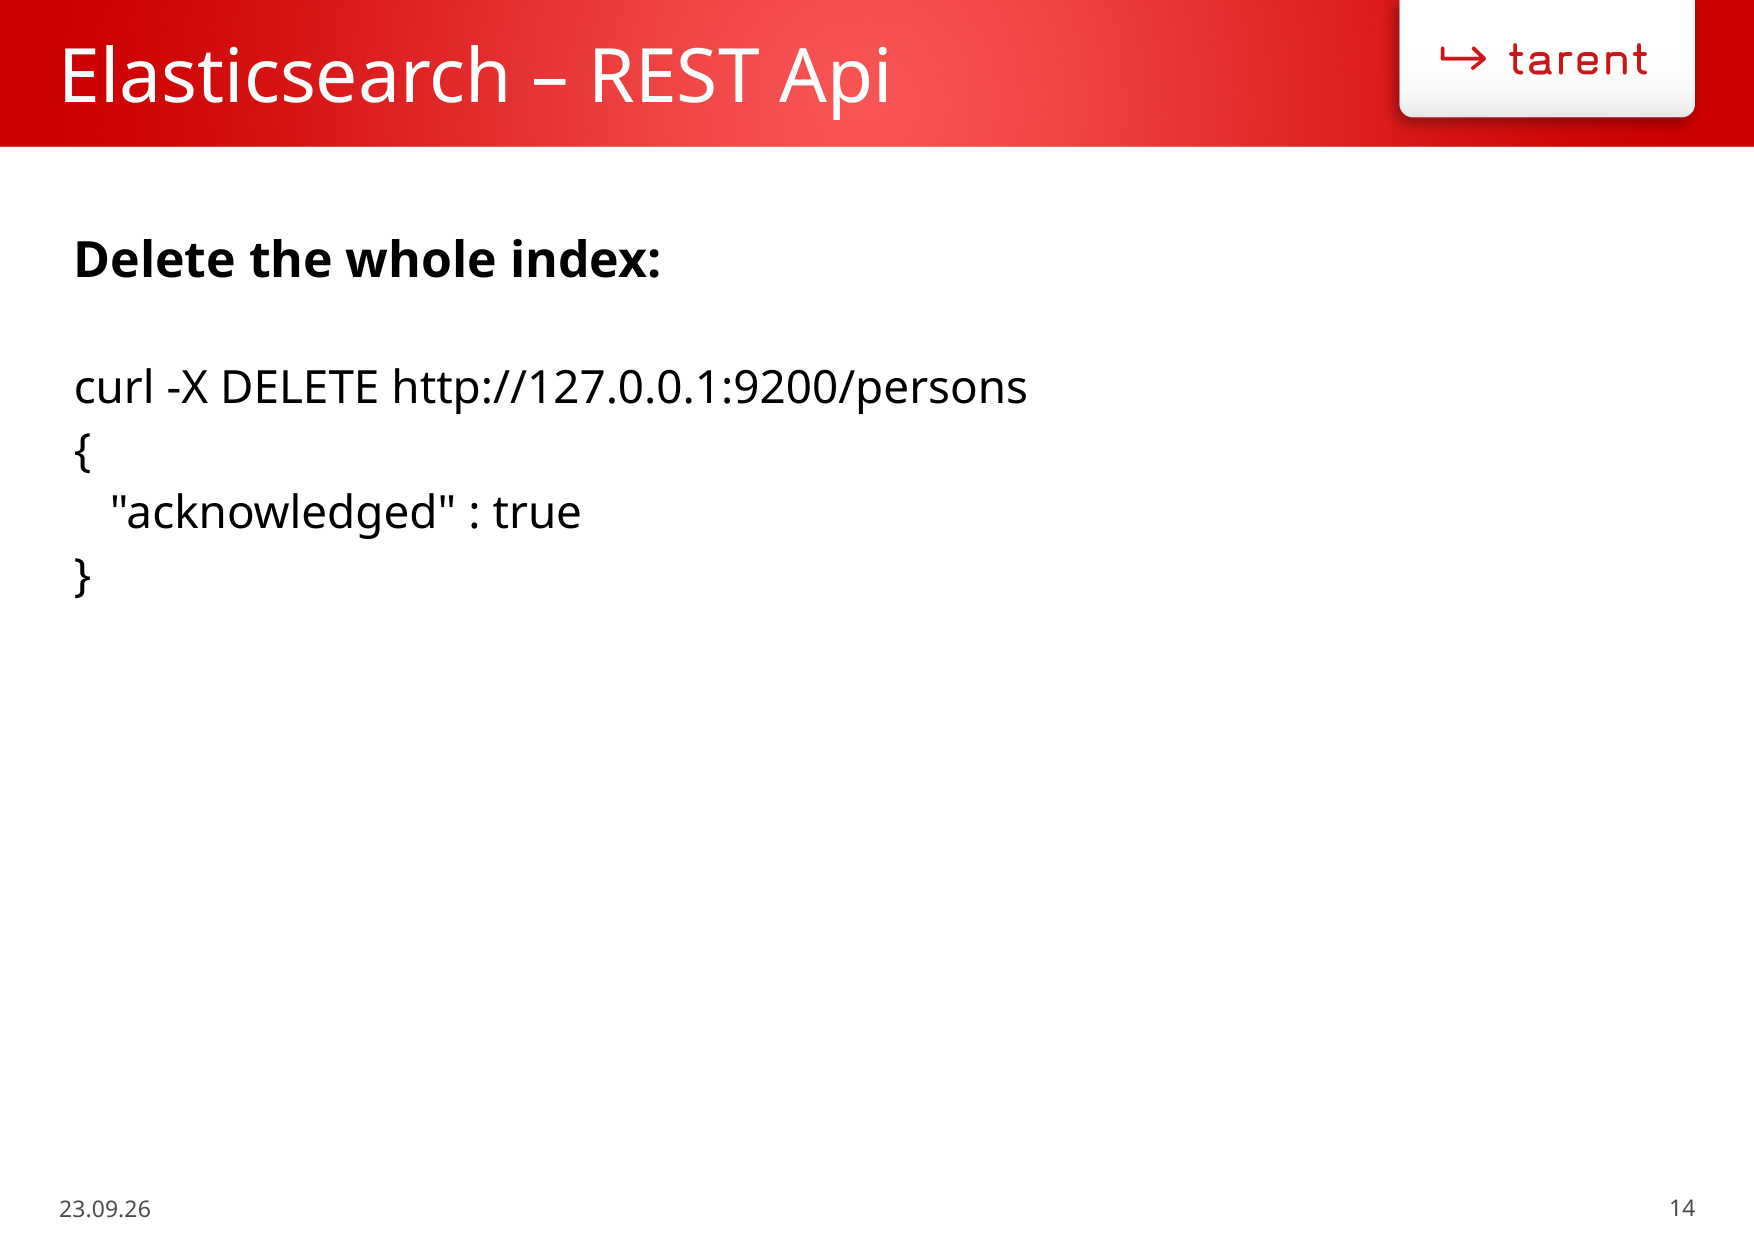

# Elasticsearch – REST Api
Delete the whole index:
curl -X DELETE http://127.0.0.1:9200/persons
{
 "acknowledged" : true
}